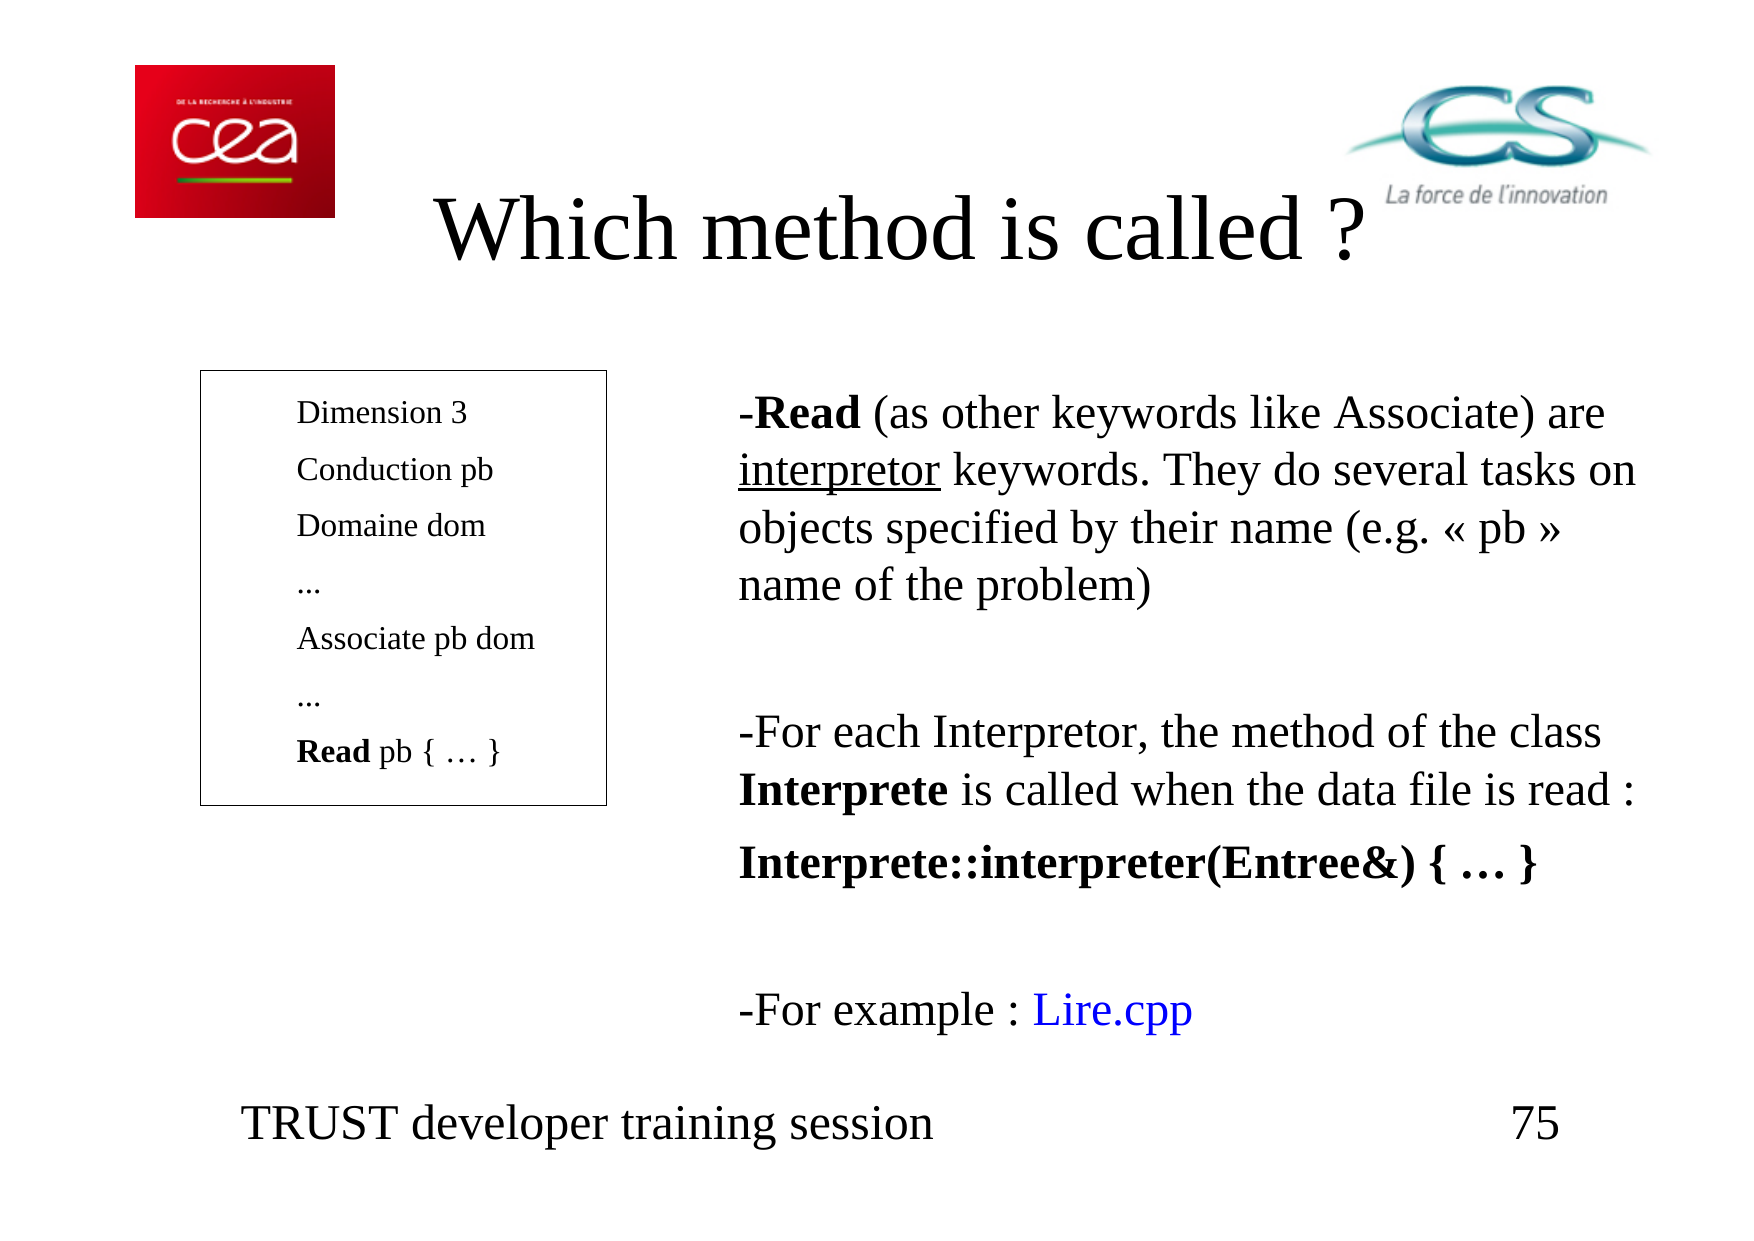

# Which method is called ?
-Read (as other keywords like Associate) are interpretor keywords. They do several tasks on objects specified by their name (e.g. « pb » name of the problem)
-For each Interpretor, the method of the class Interprete is called when the data file is read :
Interprete::interpreter(Entree&) { … }
-For example : Lire.cpp
Dimension 3
Conduction pb
Domaine dom
...
Associate pb dom
...
Read pb { … }
TRUST developer training session
75